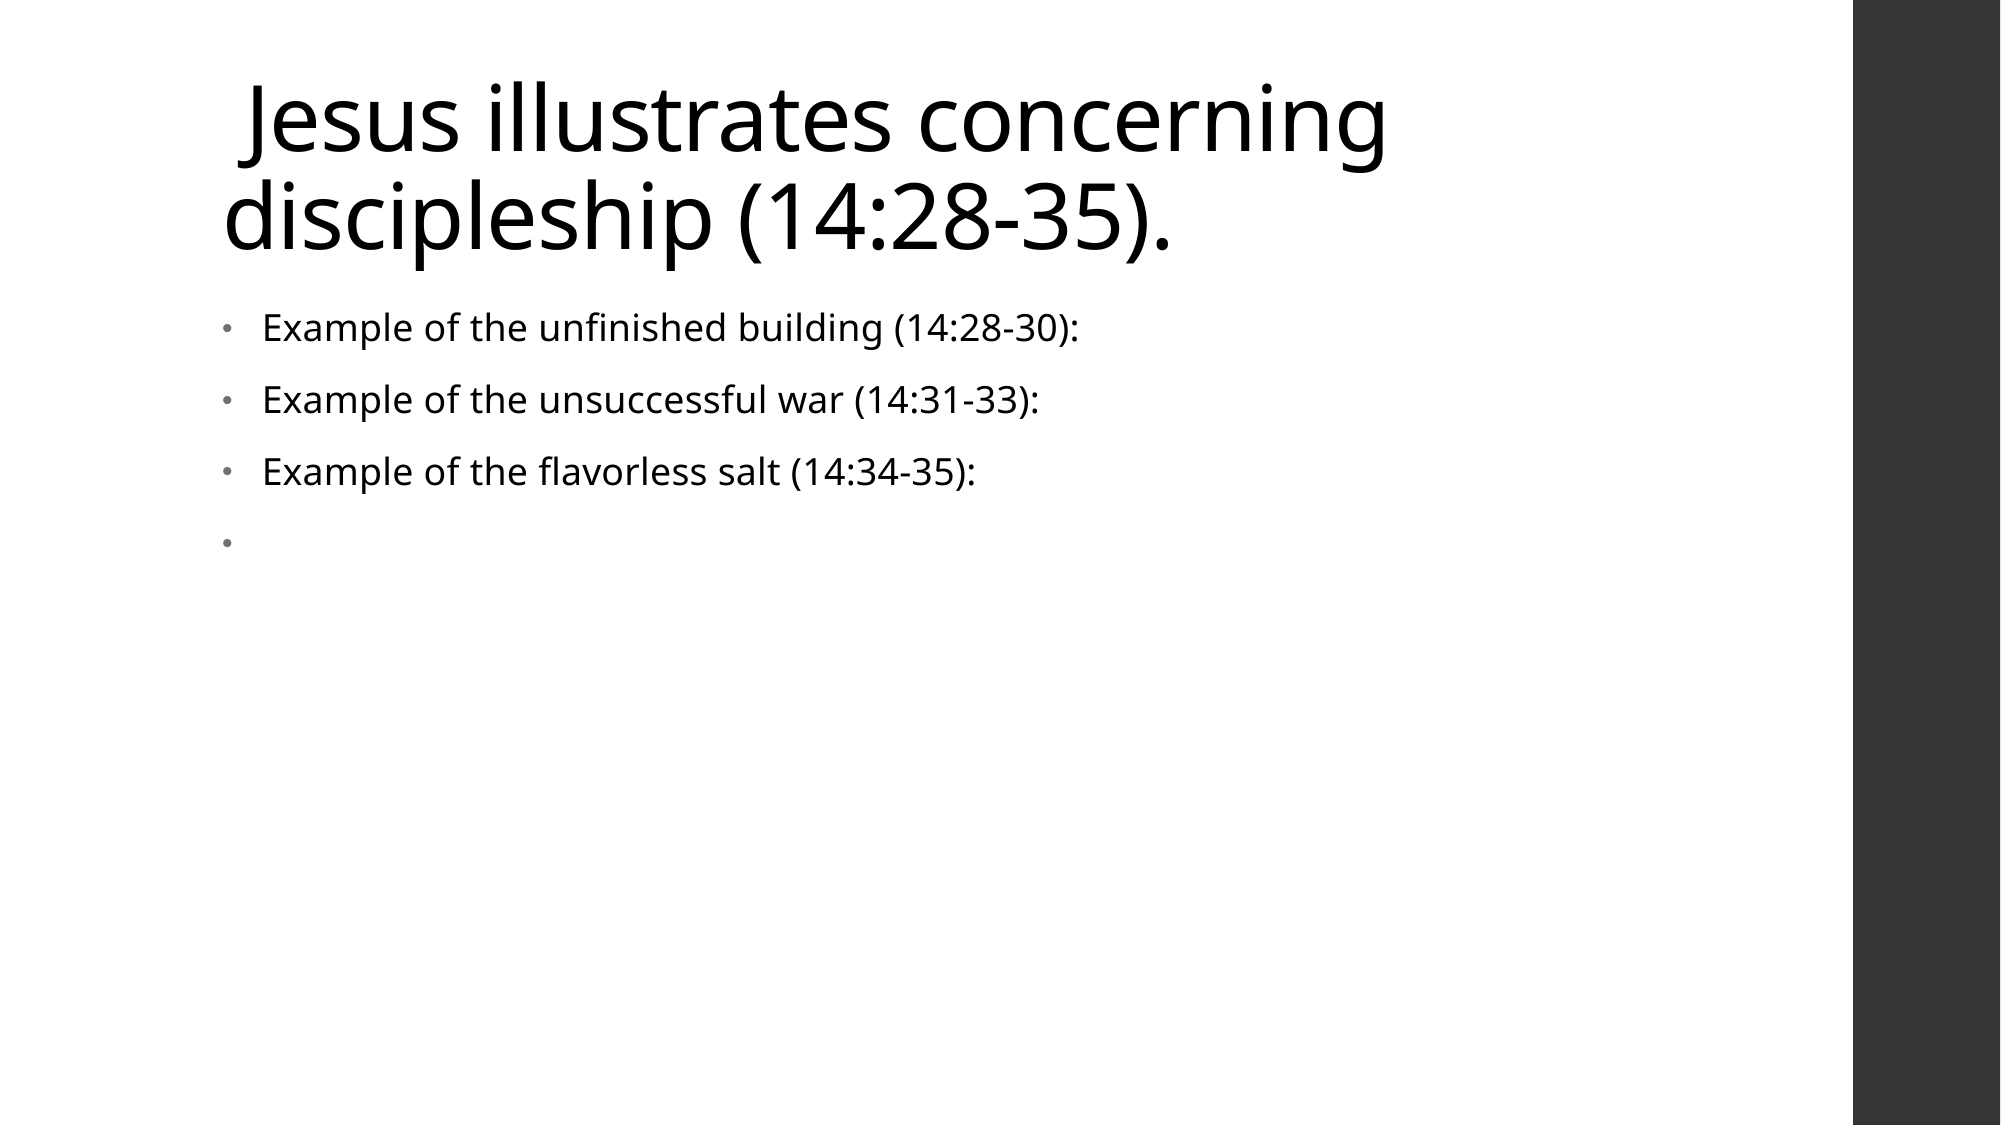

# Jesus illustrates concerning discipleship (14:28-35).
 Example of the unfinished building (14:28-30):
 Example of the unsuccessful war (14:31-33):
 Example of the flavorless salt (14:34-35):